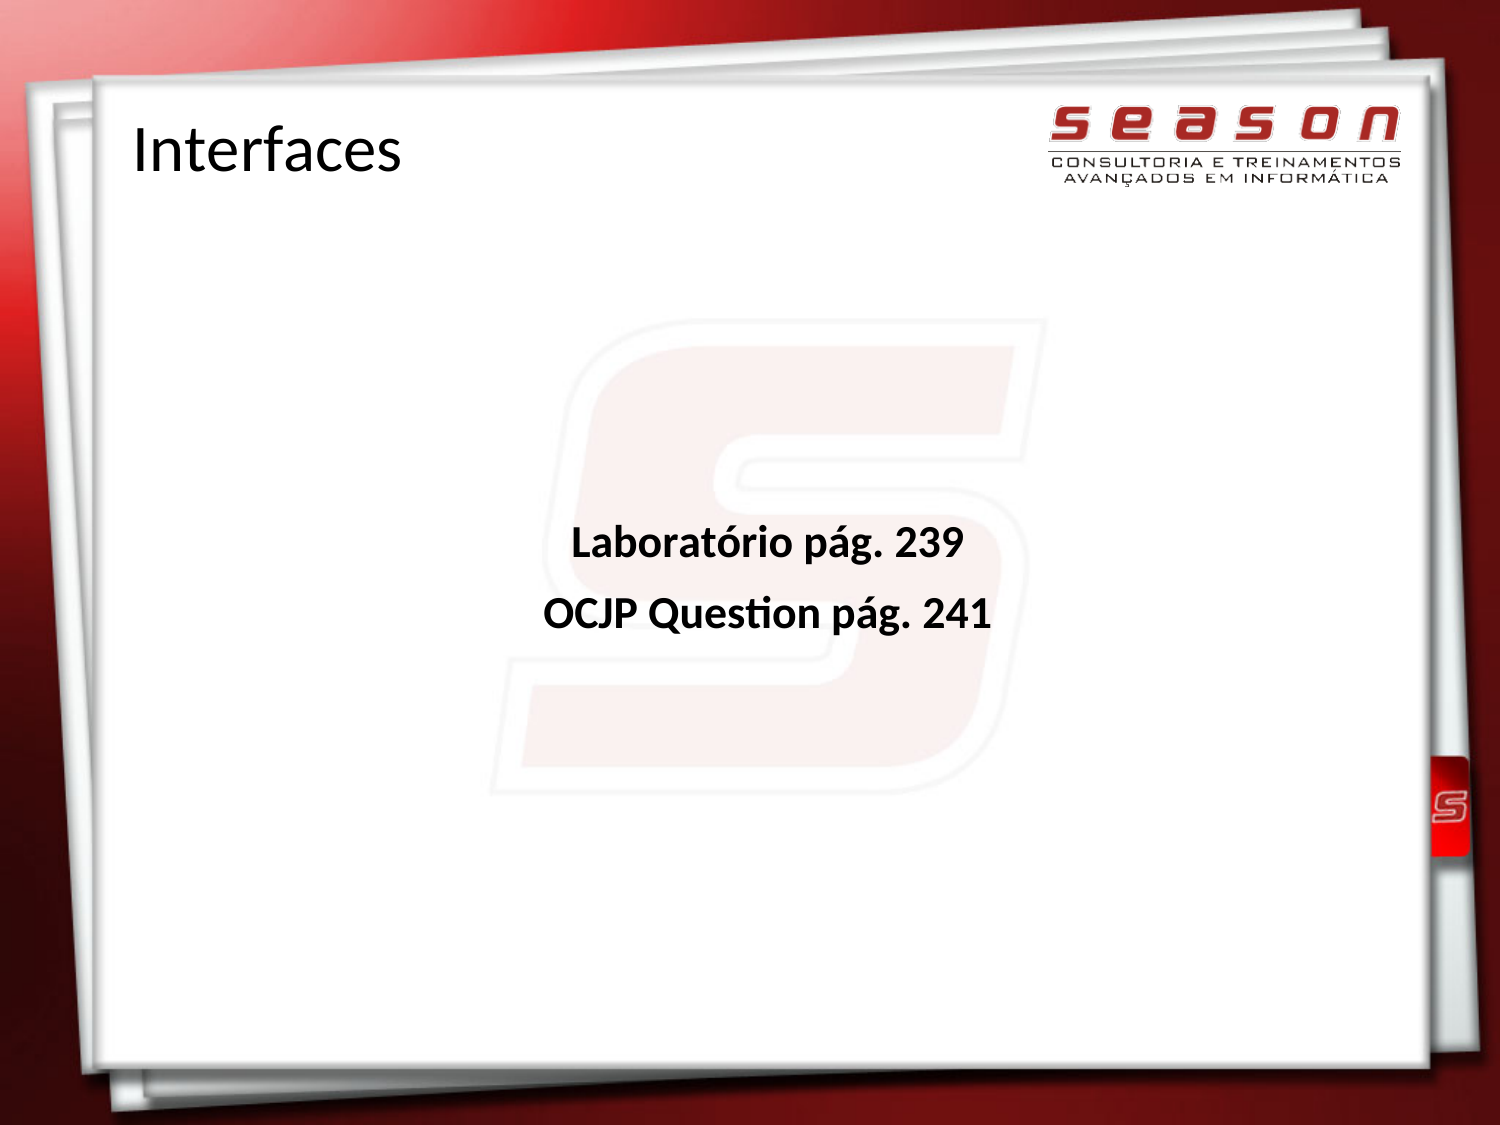

# Interfaces
Laboratório pág. 239
OCJP Question pág. 241